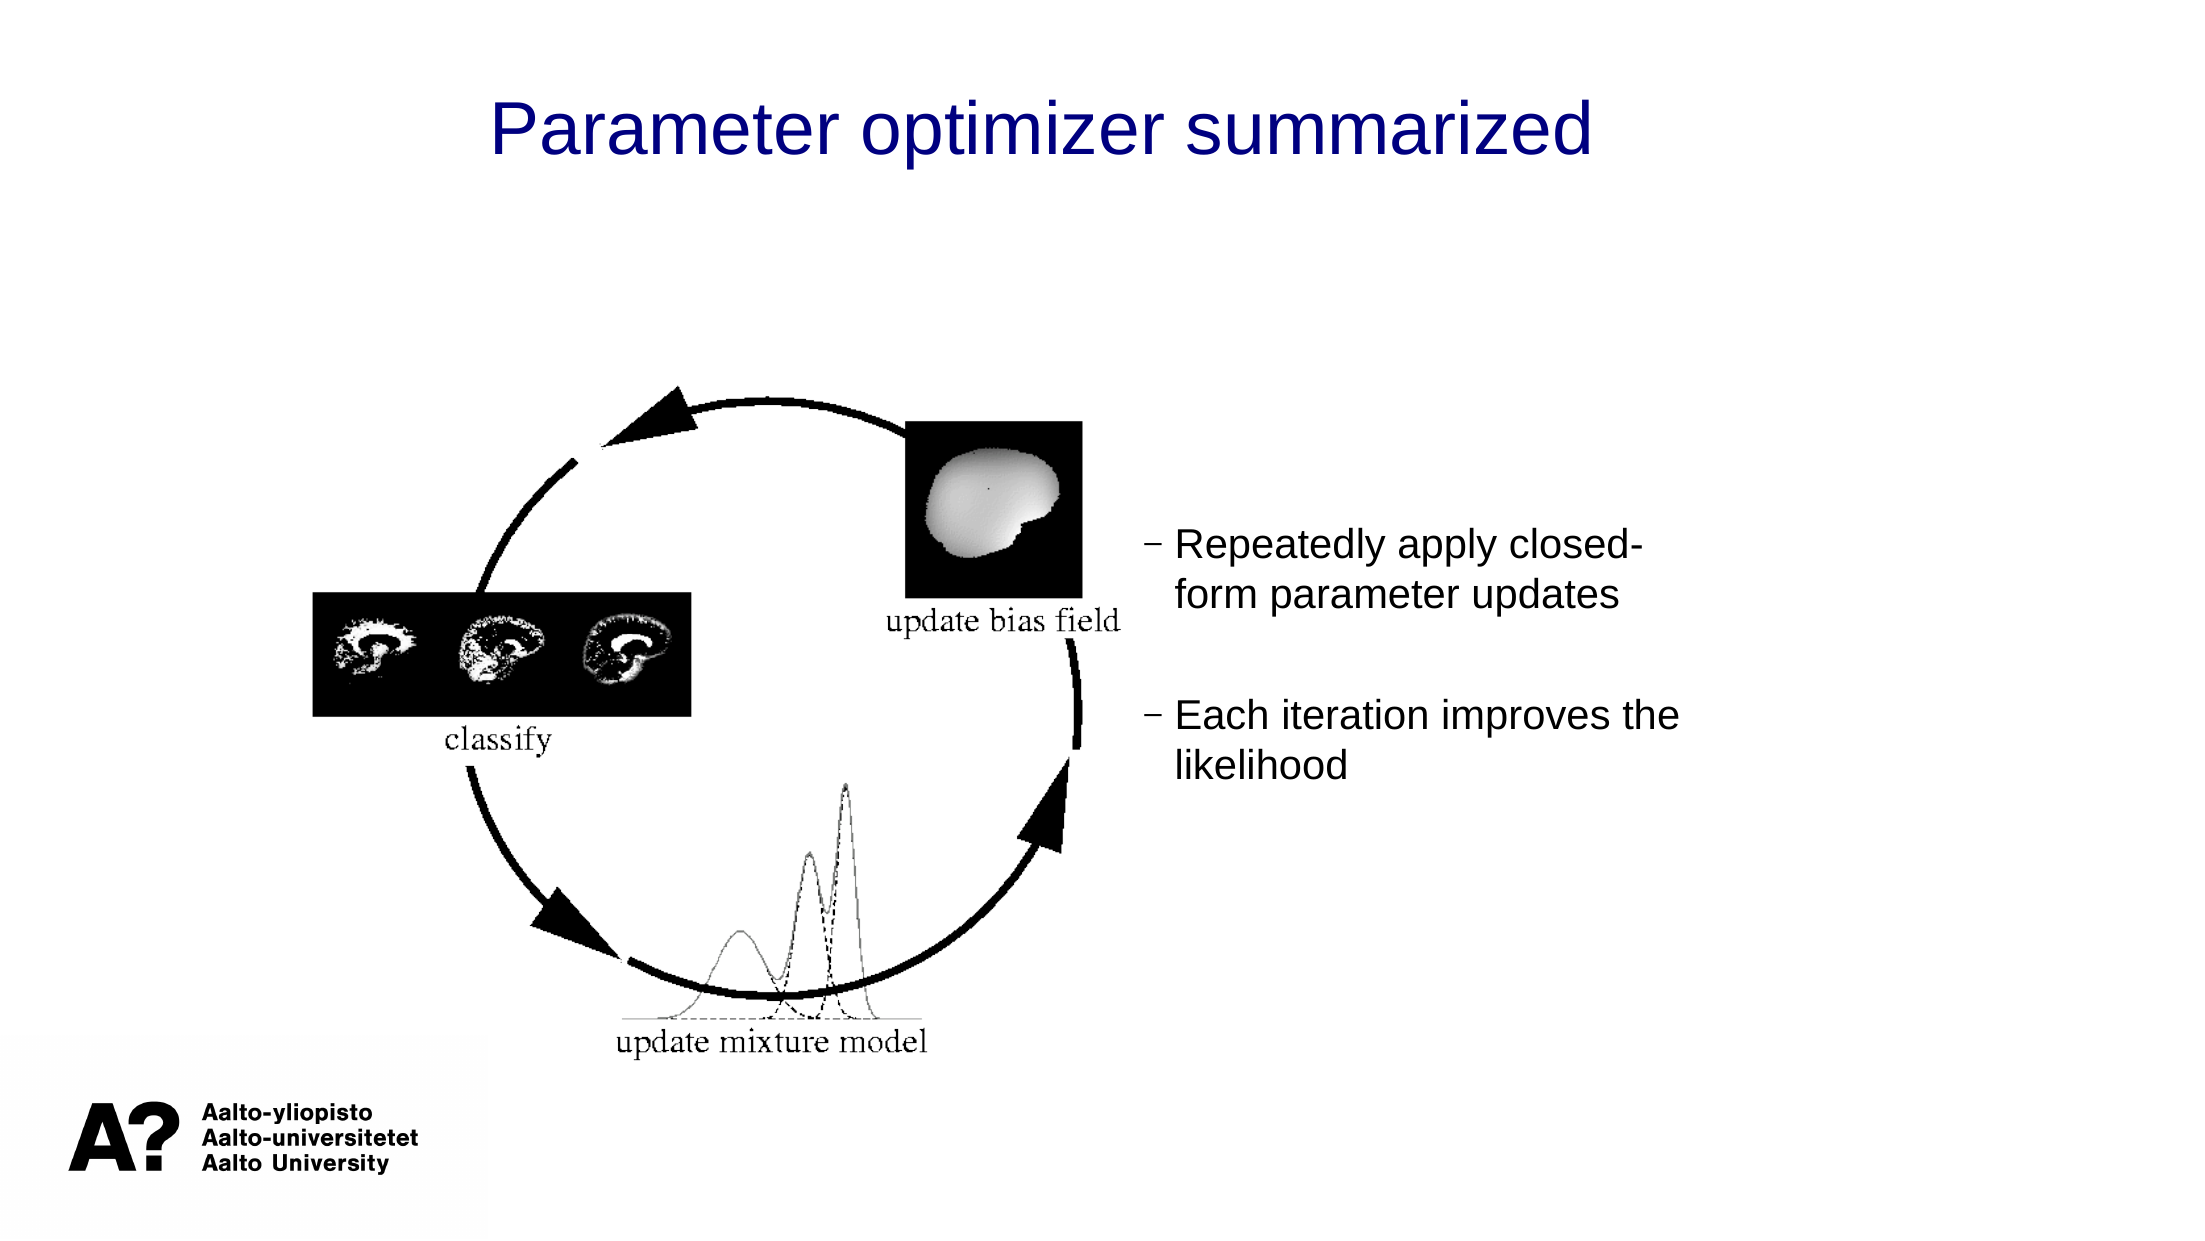

# Parameter optimizer summarized
Repeatedly apply closed-form parameter updates
Each iteration improves the likelihood